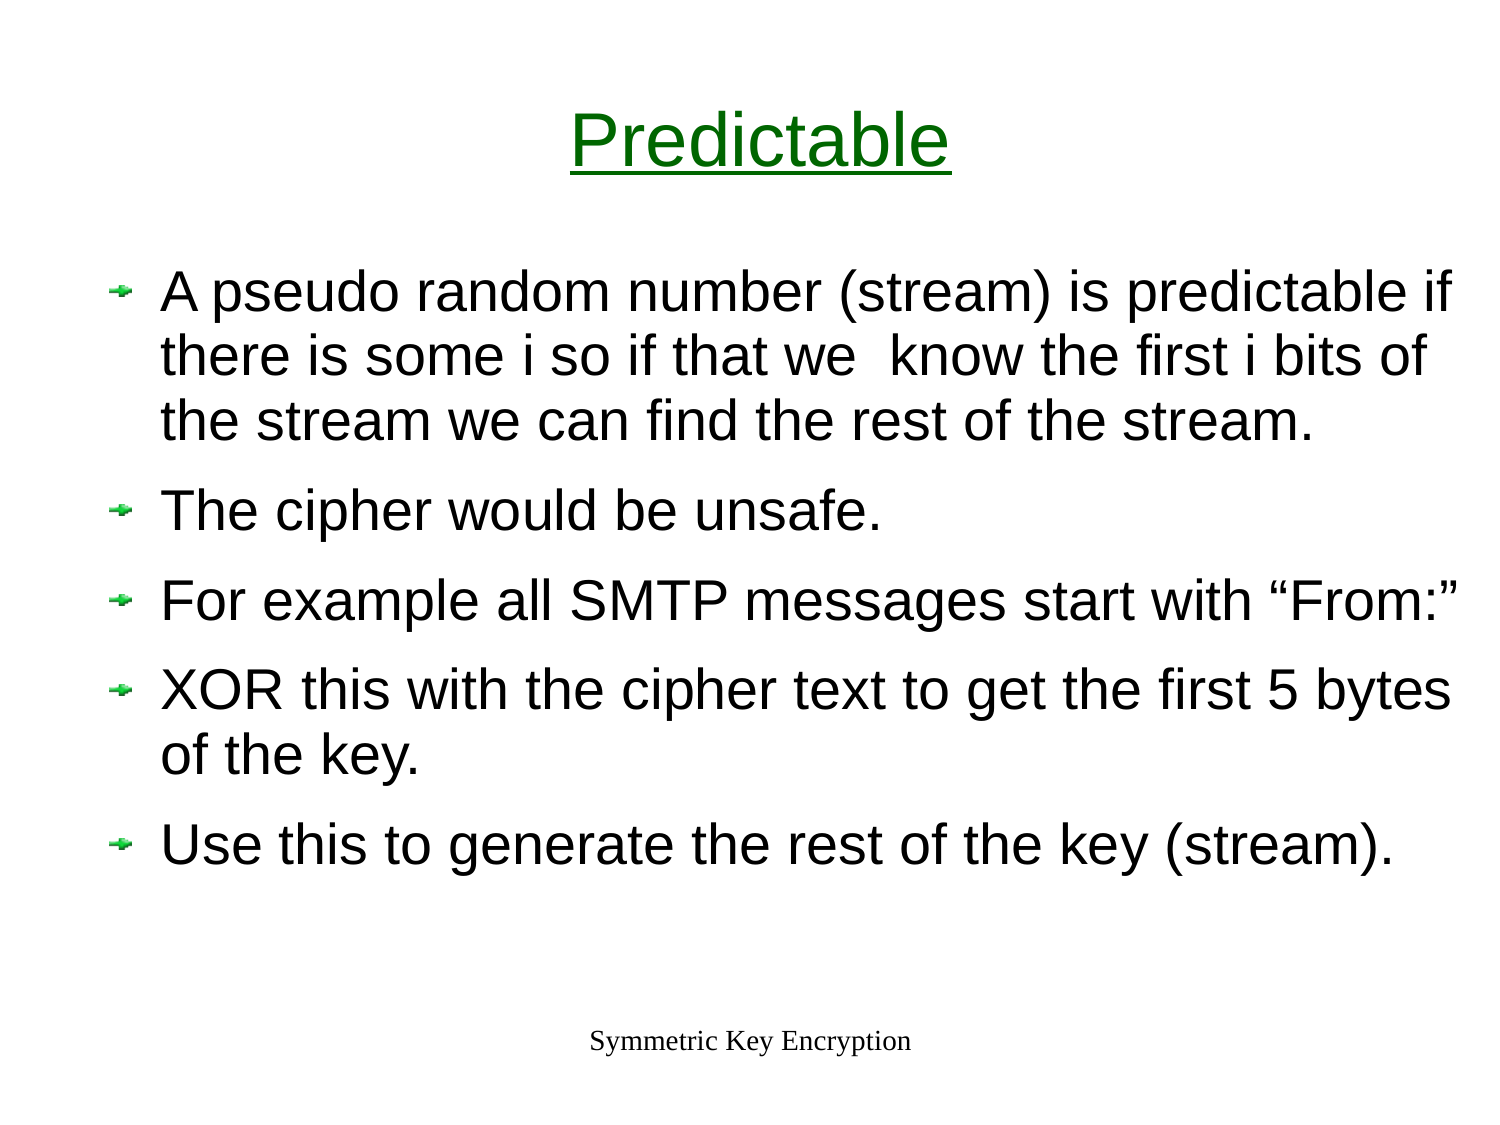

# Predictable
A pseudo random number (stream) is predictable if there is some i so if that we know the first i bits of the stream we can find the rest of the stream.
The cipher would be unsafe.
For example all SMTP messages start with “From:”
XOR this with the cipher text to get the first 5 bytes of the key.
Use this to generate the rest of the key (stream).
Symmetric Key Encryption